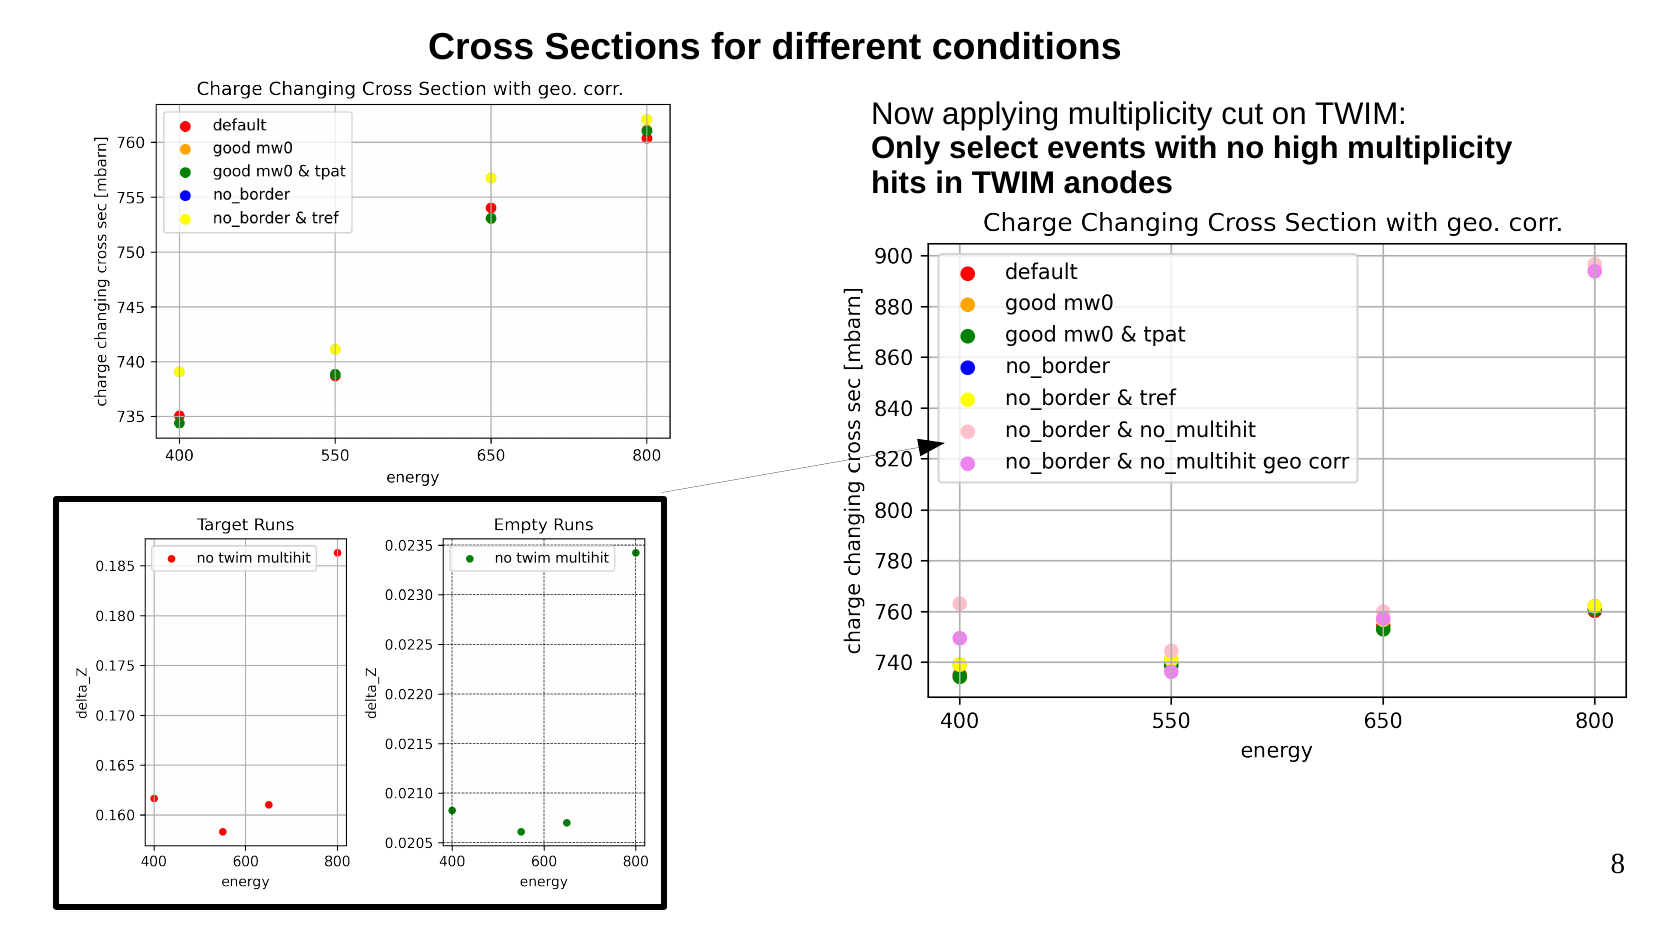

Cross Sections for different conditions
Now applying multiplicity cut on TWIM:
Only select events with no high multiplicity hits in TWIM anodes
8